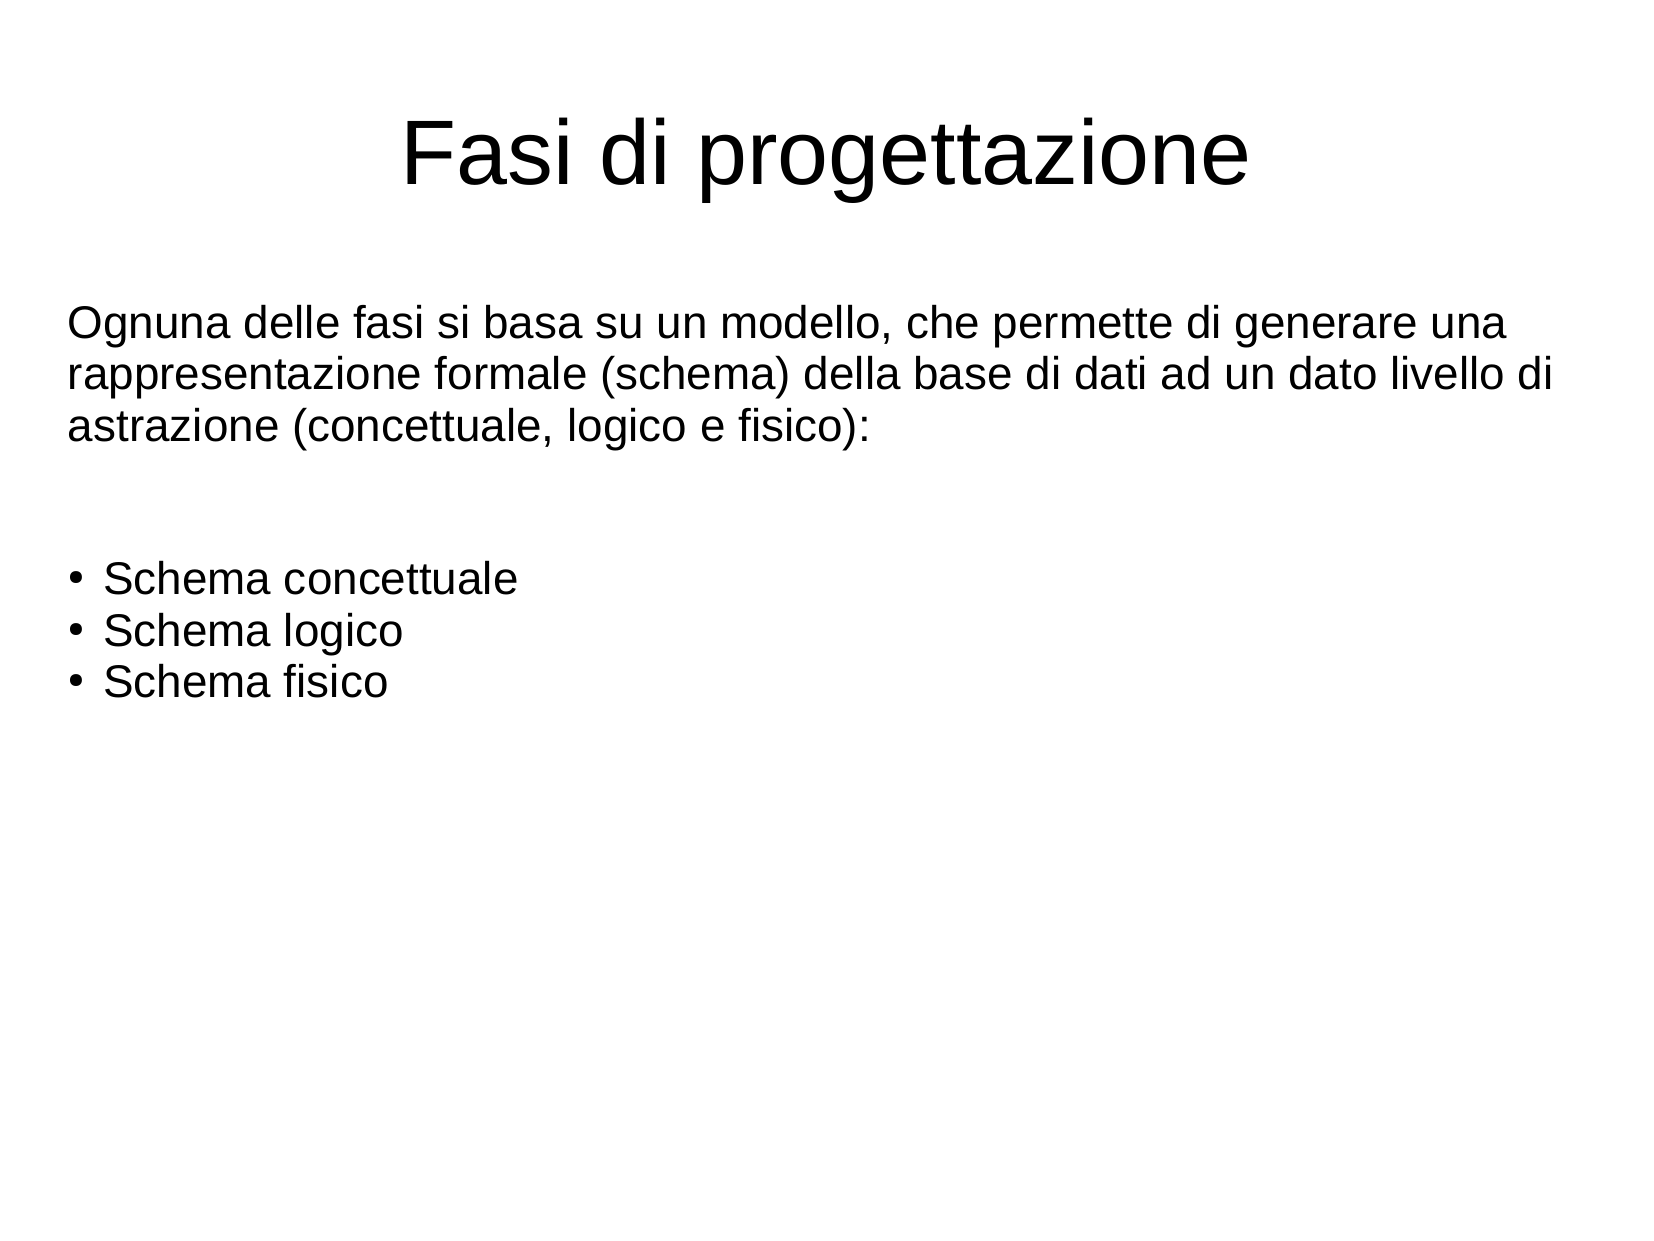

# Fasi di progettazione
Ognuna delle fasi si basa su un modello, che permette di generare una rappresentazione formale (schema) della base di dati ad un dato livello di astrazione (concettuale, logico e fisico):
Schema concettuale
Schema logico
Schema fisico